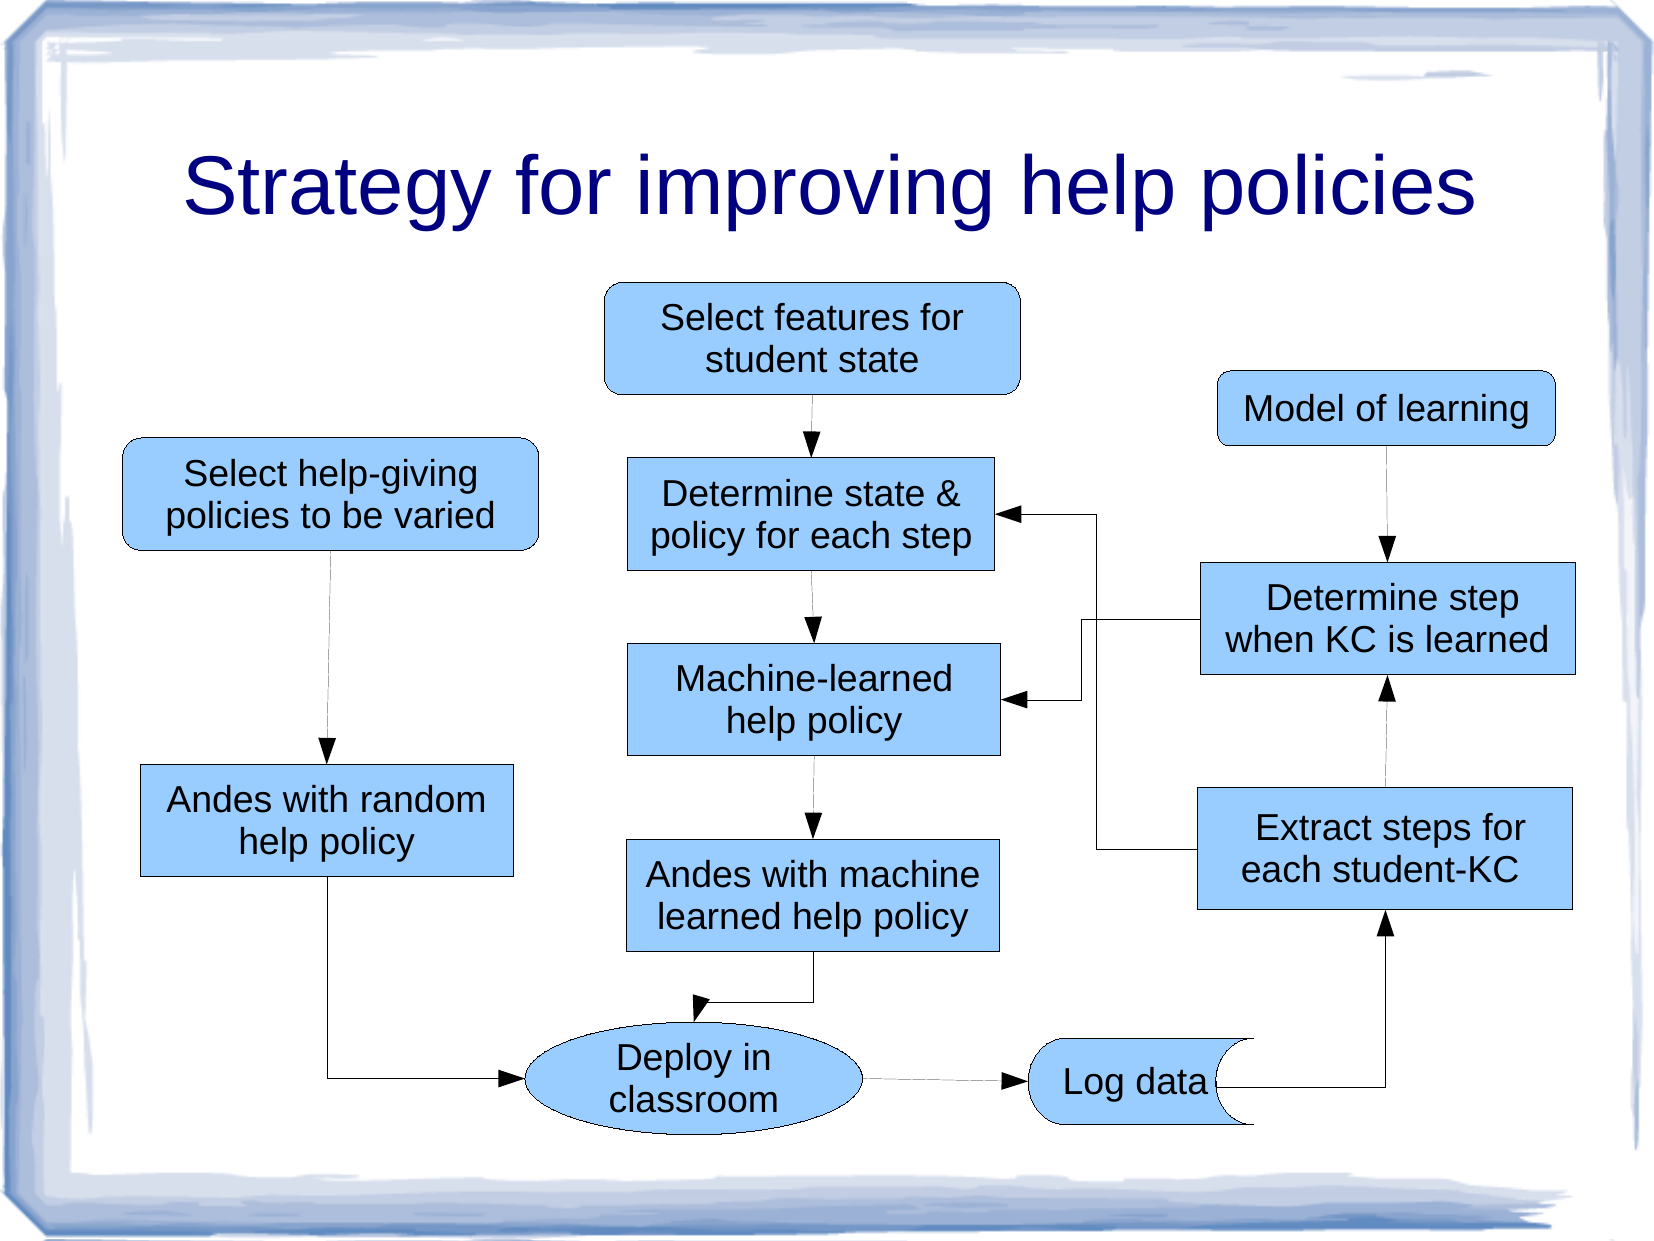

# Strategy for improving help policies
Select features for student state
Model of learning
Select help-giving policies to be varied
Andes with random help policy
Deploy in classroom
Log data
Determine state & policy for each step
Machine-learned help policy
 Determine step when KC is learned
 Extract steps for each student-KC
Andes with machine learned help policy